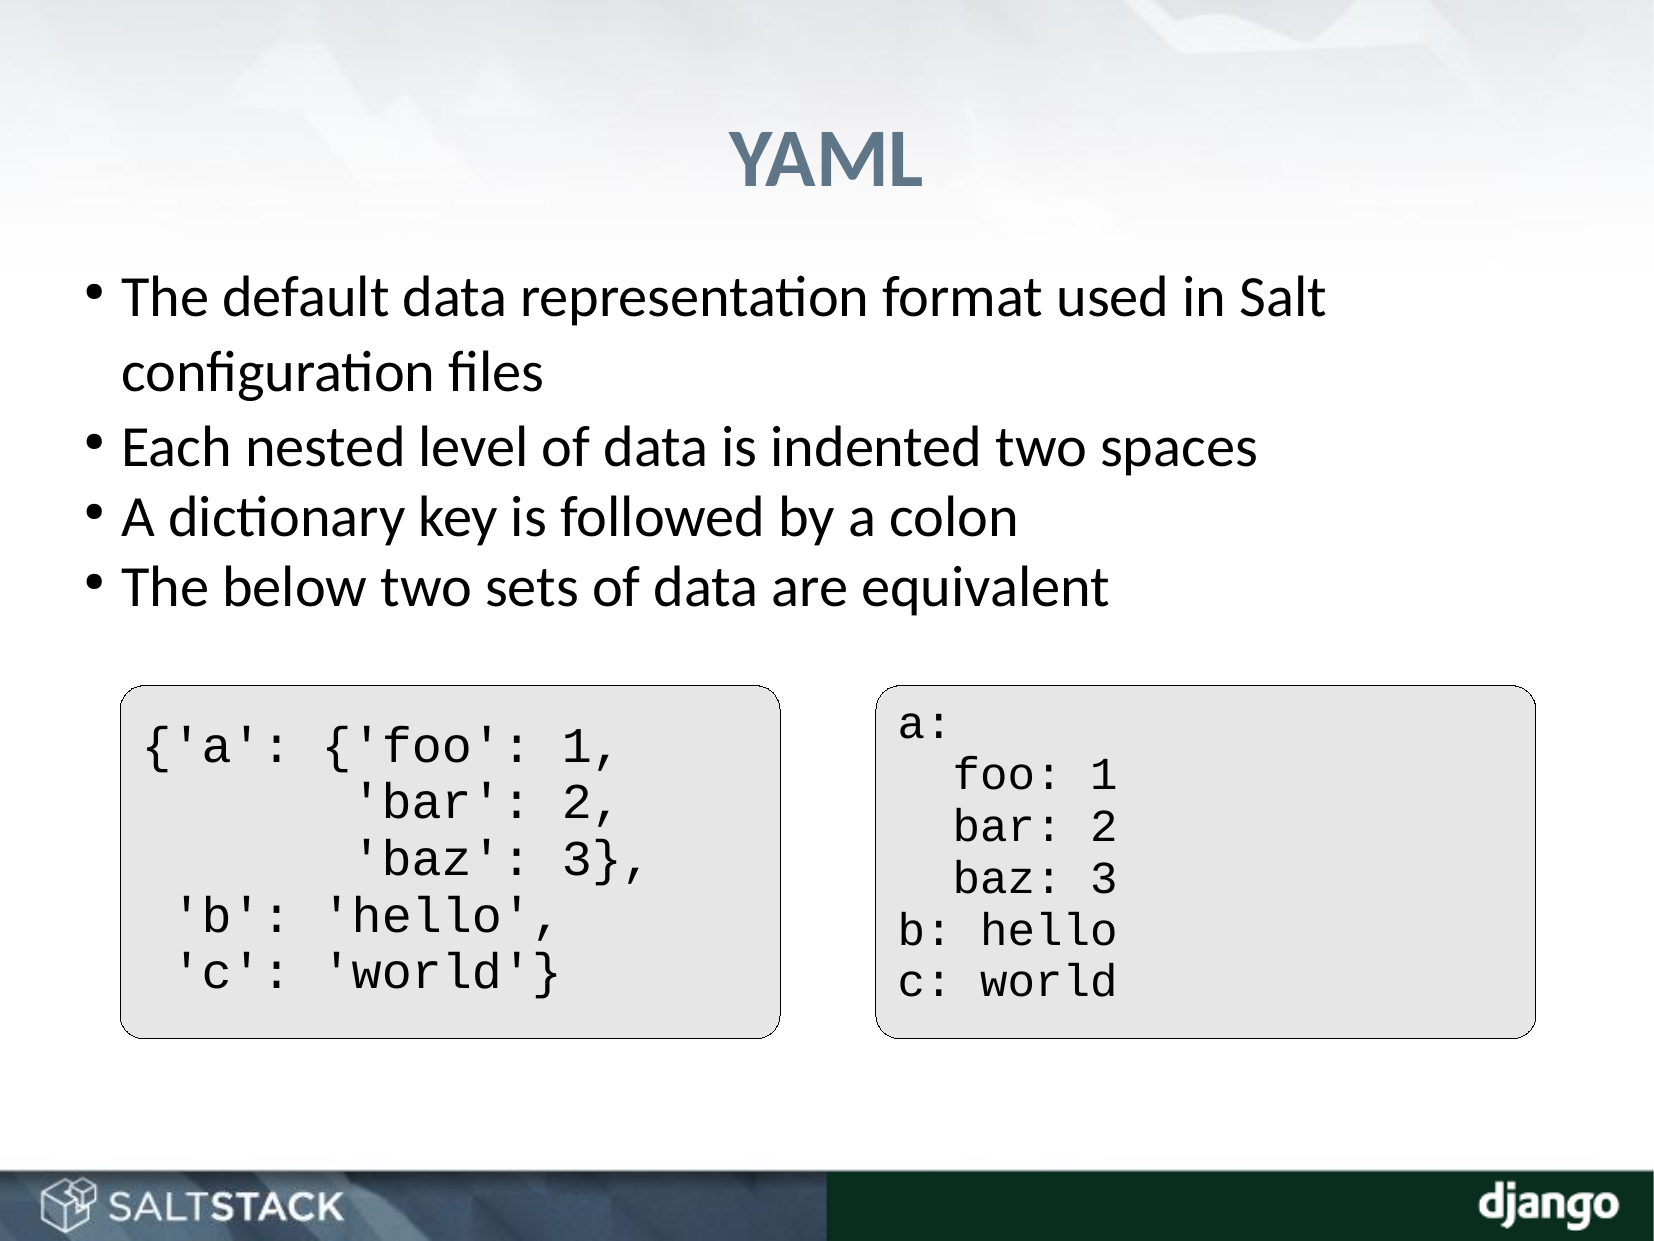

YAML
The default data representation format used in Salt configuration files
Each nested level of data is indented two spaces
A dictionary key is followed by a colon
The below two sets of data are equivalent
{'a': {'foo': 1,
 'bar': 2,
 'baz': 3},
 'b': 'hello',
 'c': 'world'}
a:
 foo: 1
 bar: 2
 baz: 3
b: hello
c: world